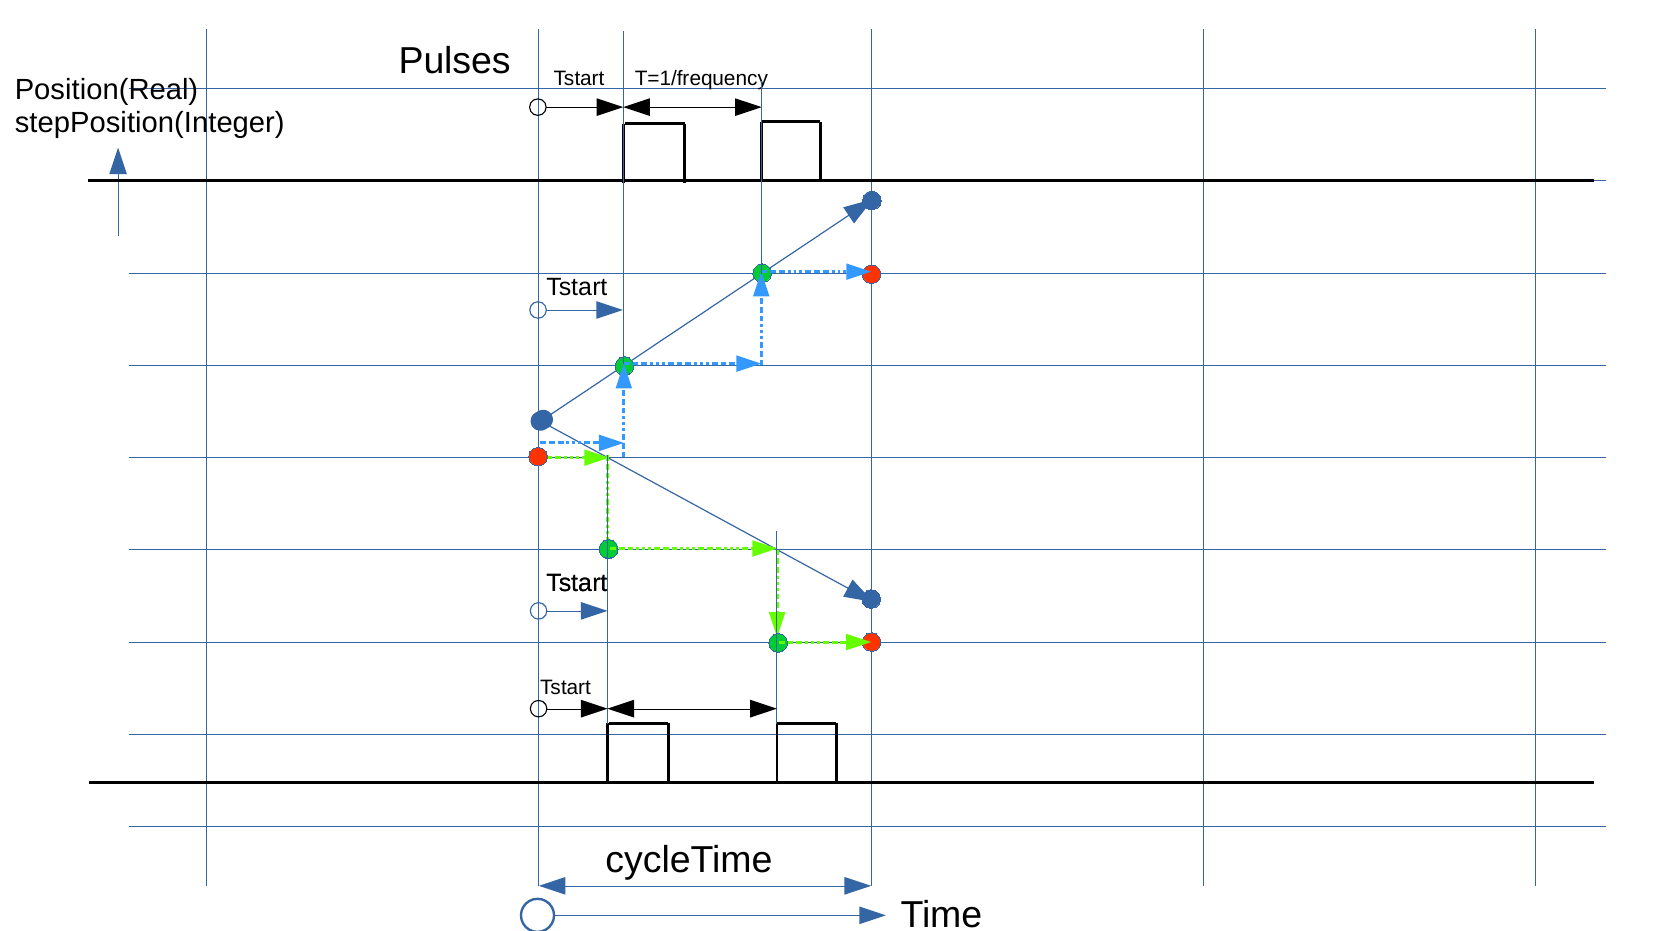

Pulses
Tstart
T=1/frequency
Position(Real)
stepPosition(Integer)
Tstart
Tstart
Tstart
Tstart
cycleTime
Time